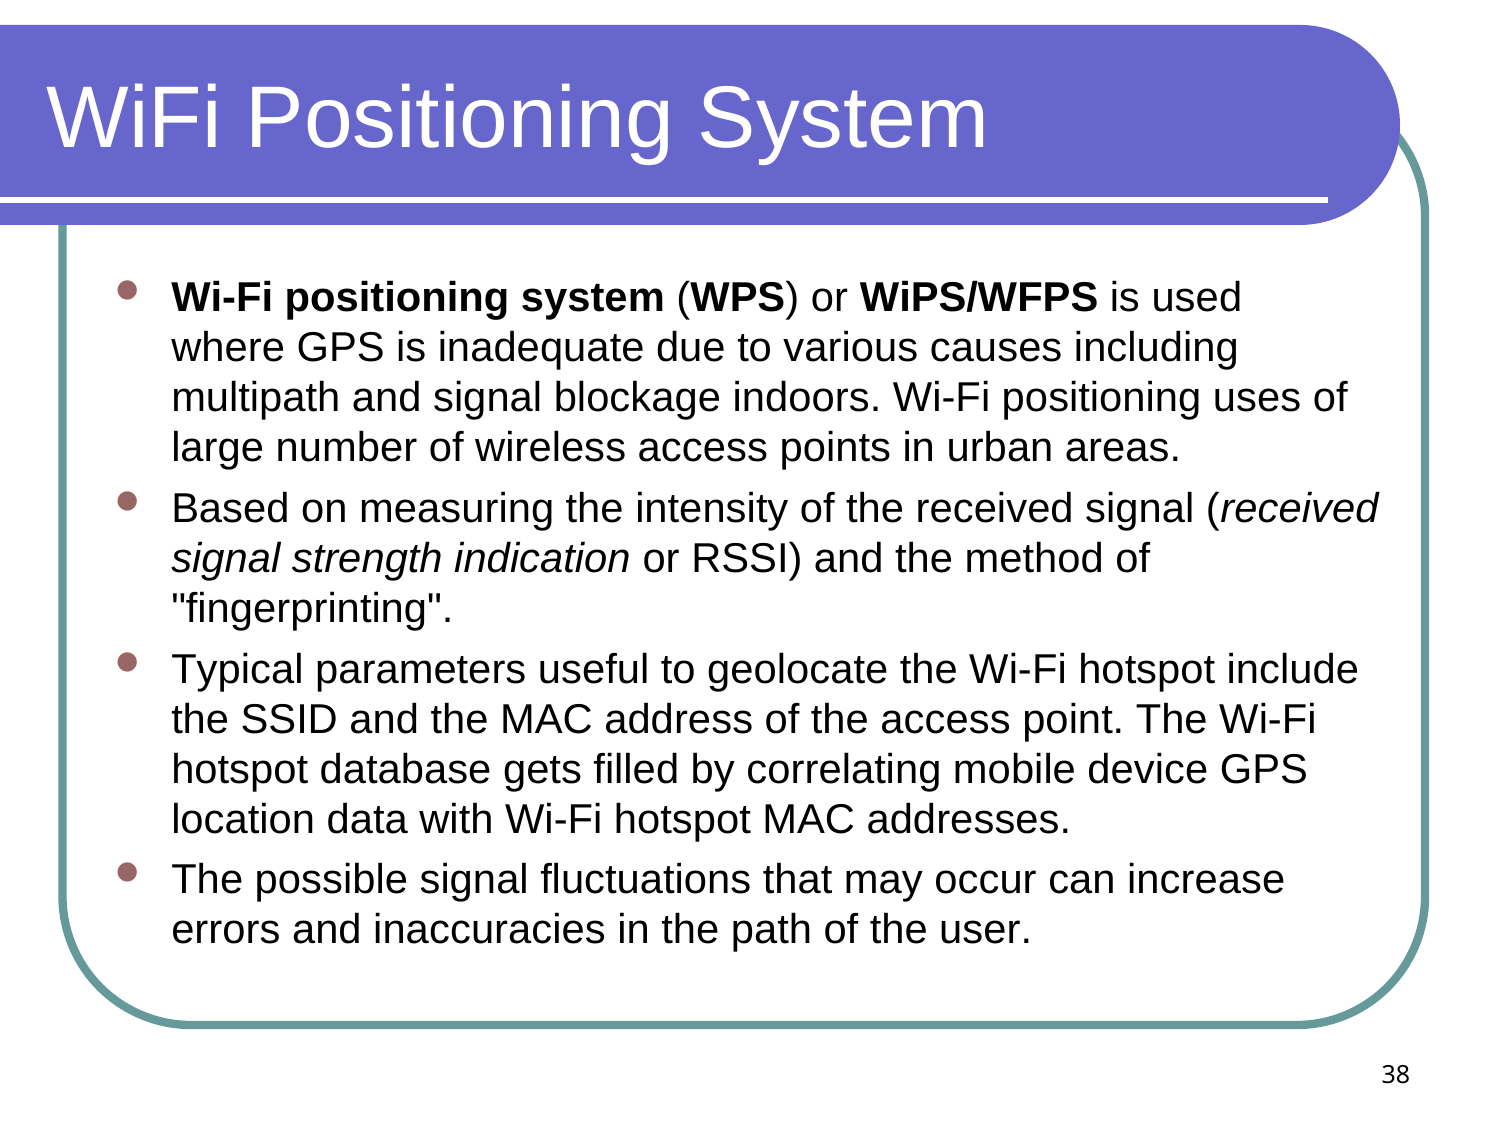

# WiFi Positioning System
Wi-Fi positioning system (WPS) or WiPS/WFPS is used where GPS is inadequate due to various causes including multipath and signal blockage indoors. Wi-Fi positioning uses of large number of wireless access points in urban areas.
Based on measuring the intensity of the received signal (received signal strength indication or RSSI) and the method of "fingerprinting".
Typical parameters useful to geolocate the Wi-Fi hotspot include the SSID and the MAC address of the access point. The Wi-Fi hotspot database gets filled by correlating mobile device GPS location data with Wi-Fi hotspot MAC addresses.
The possible signal fluctuations that may occur can increase errors and inaccuracies in the path of the user.